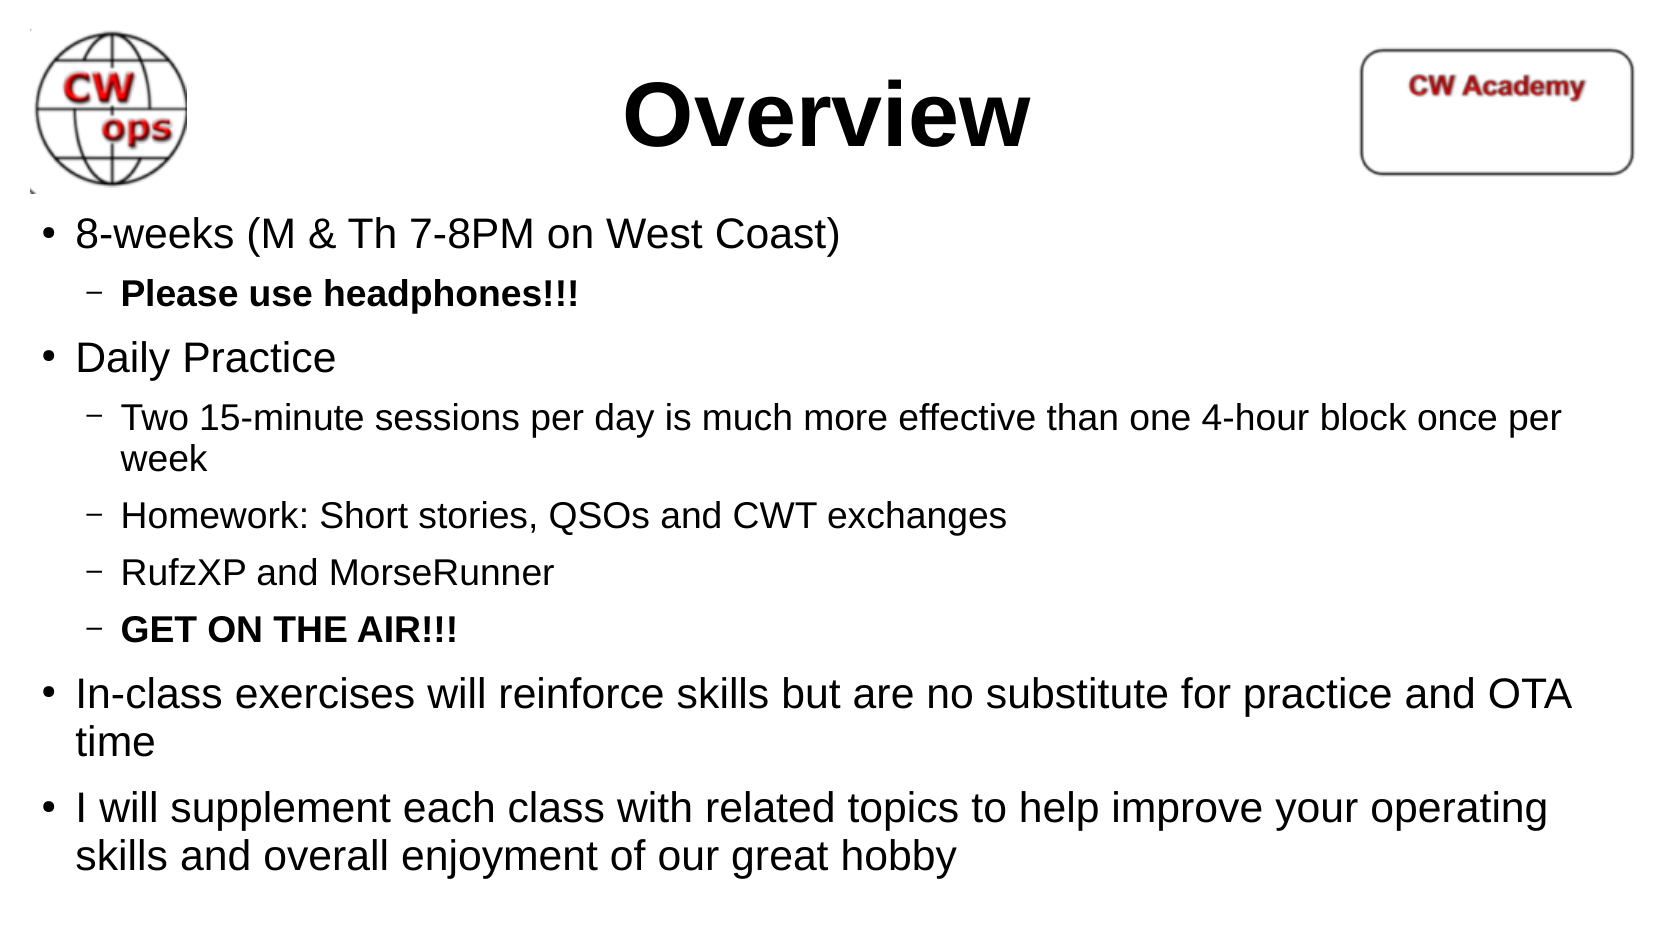

# Overview
8-weeks (M & Th 7-8PM on West Coast)
Please use headphones!!!
Daily Practice
Two 15-minute sessions per day is much more effective than one 4-hour block once per week
Homework: Short stories, QSOs and CWT exchanges
RufzXP and MorseRunner
GET ON THE AIR!!!
In-class exercises will reinforce skills but are no substitute for practice and OTA time
I will supplement each class with related topics to help improve your operating skills and overall enjoyment of our great hobby